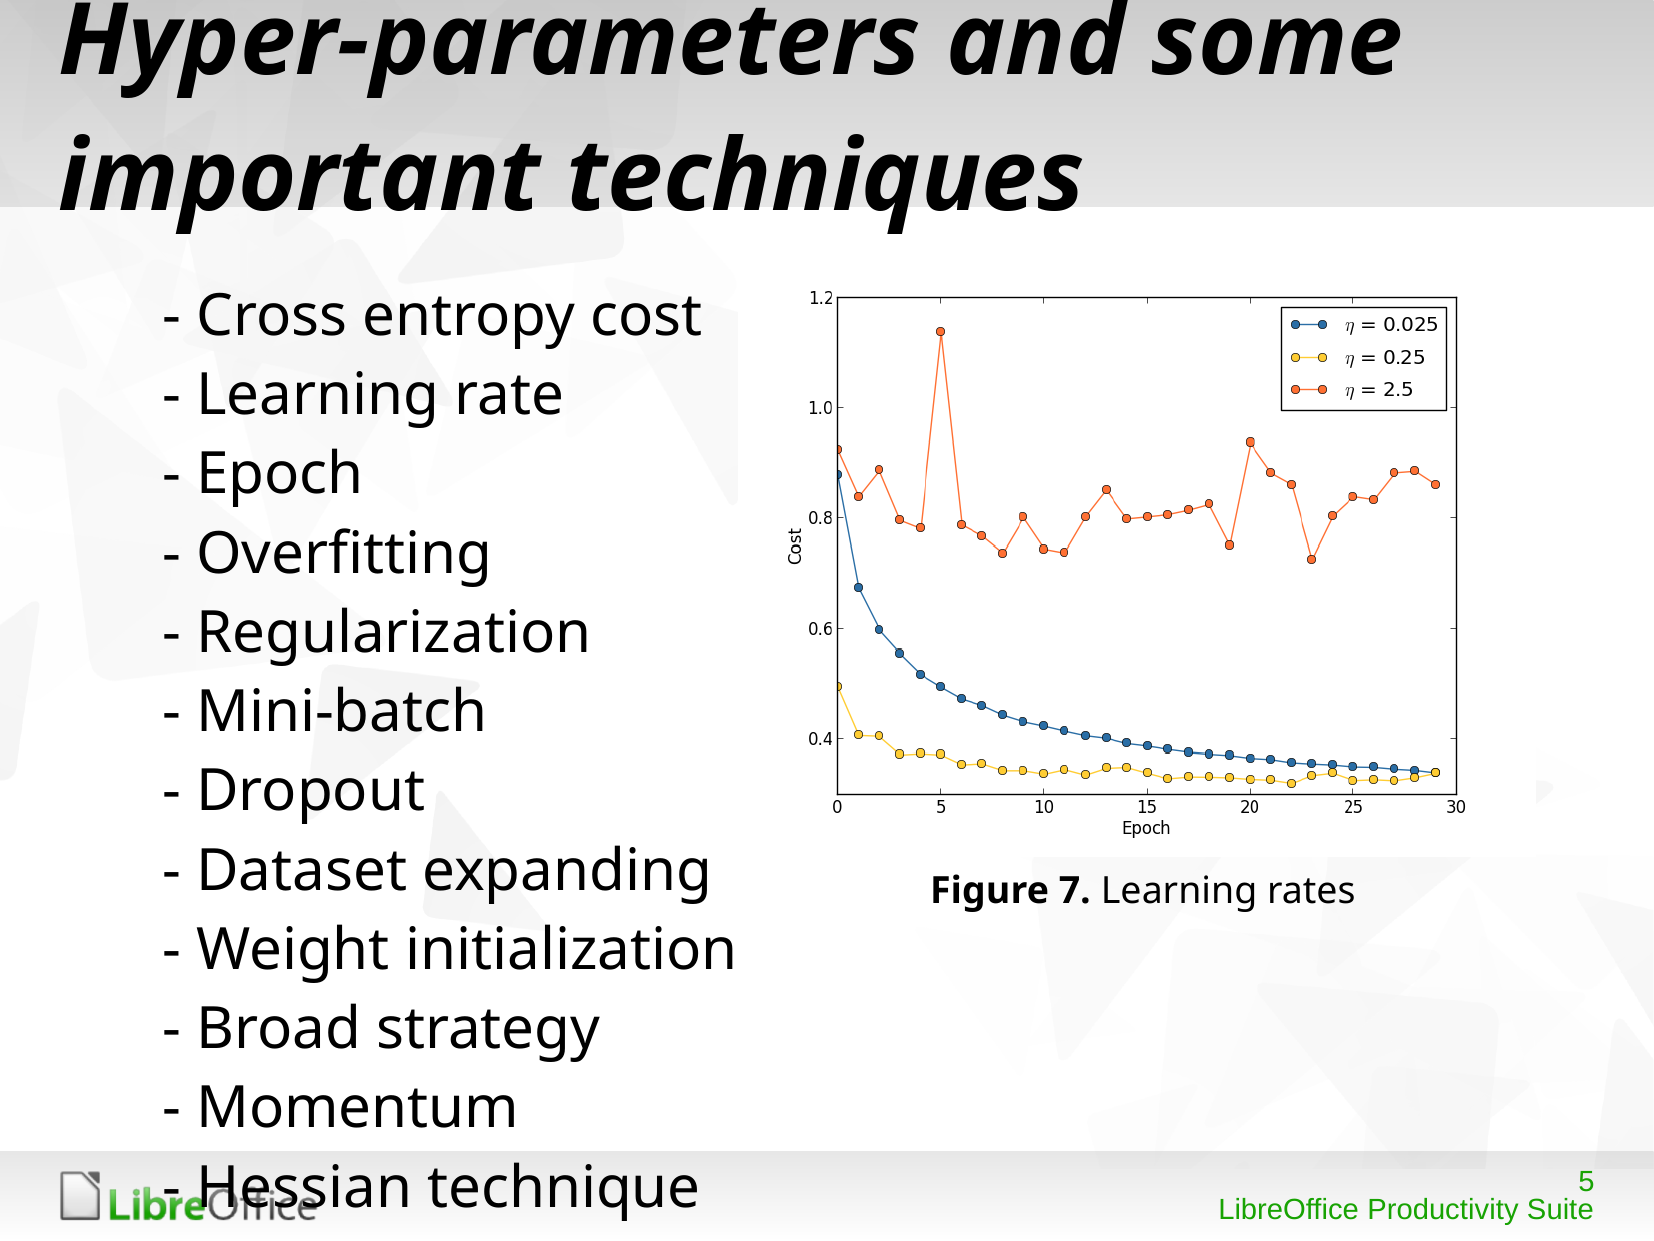

# Hyper-parameters and some important techniques
- Cross entropy cost
- Learning rate
- Epoch
- Overfitting
- Regularization
- Mini-batch
- Dropout
- Dataset expanding
- Weight initialization
- Broad strategy
- Momentum
- Hessian technique
Figure 7. Learning rates
5
LibreOffice Productivity Suite